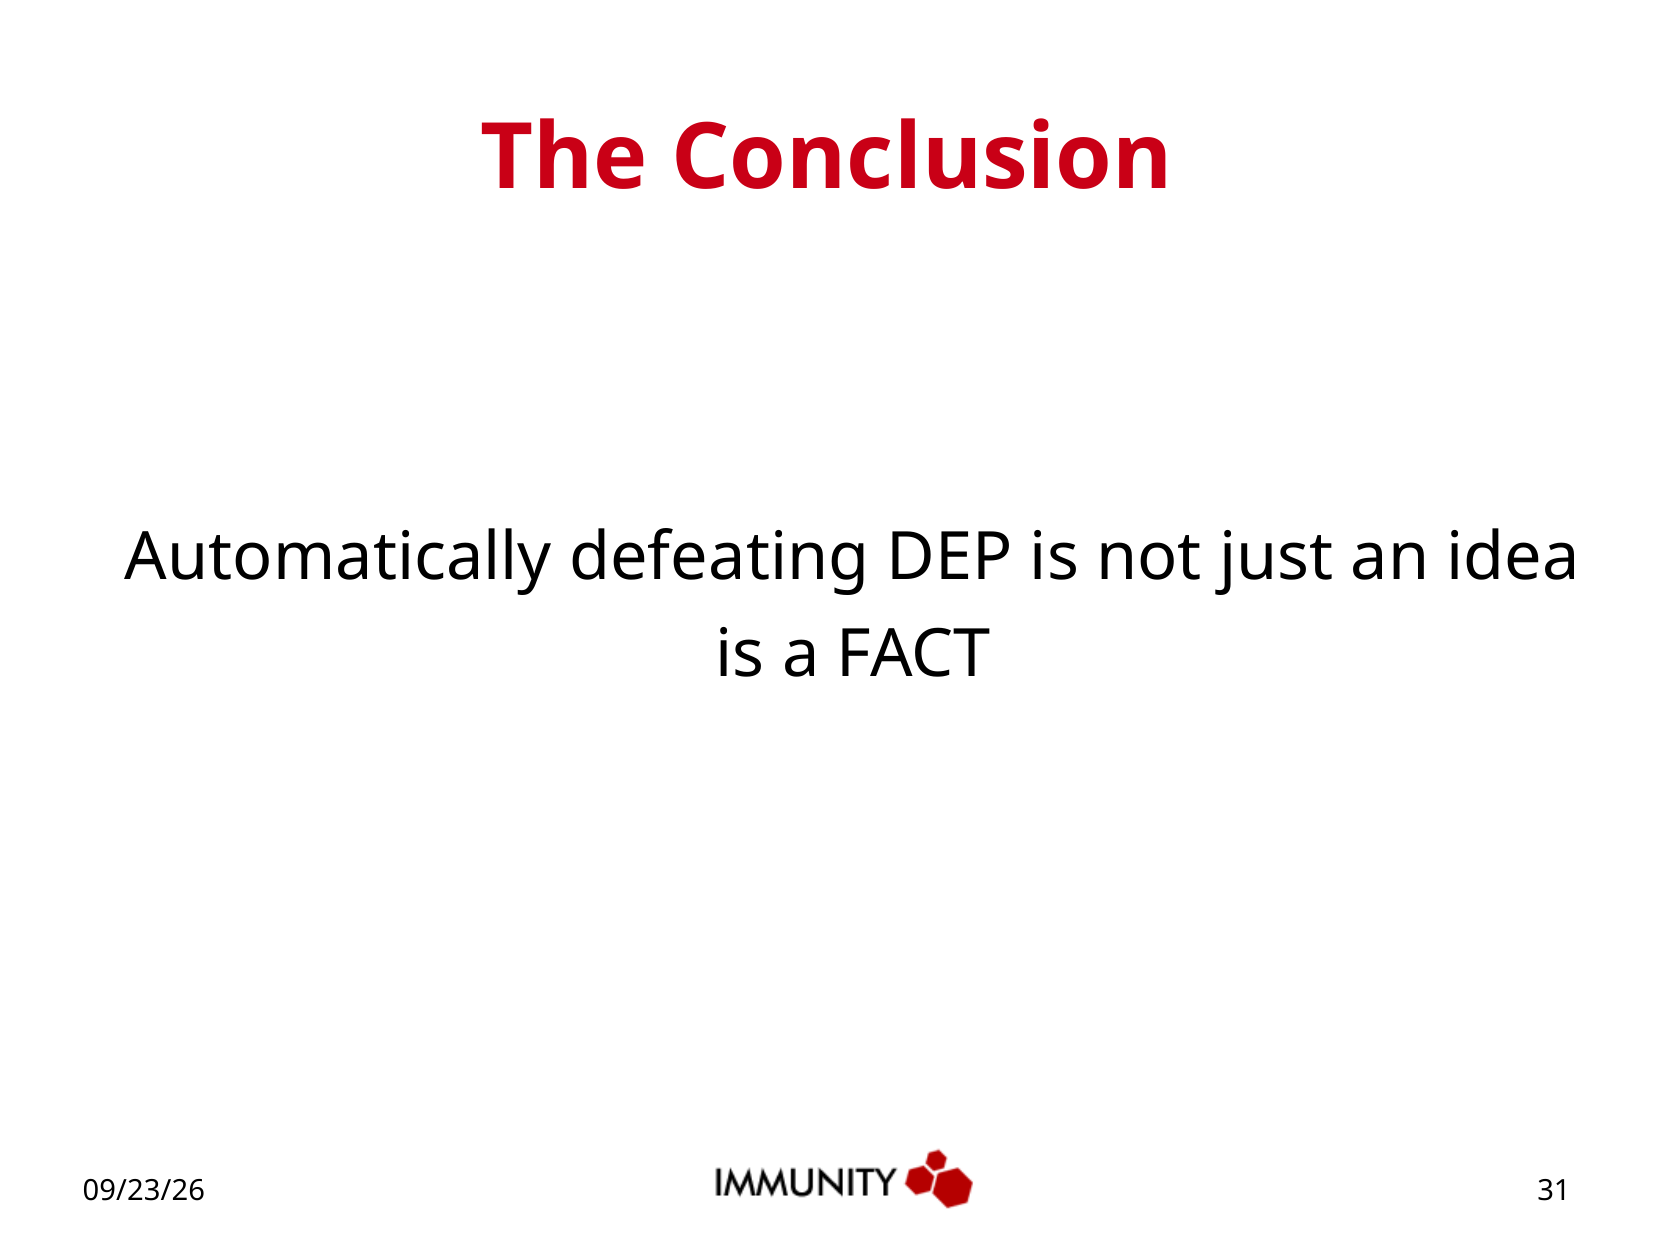

# The Conclusion
Automatically defeating DEP is not just an idea
is a FACT
31